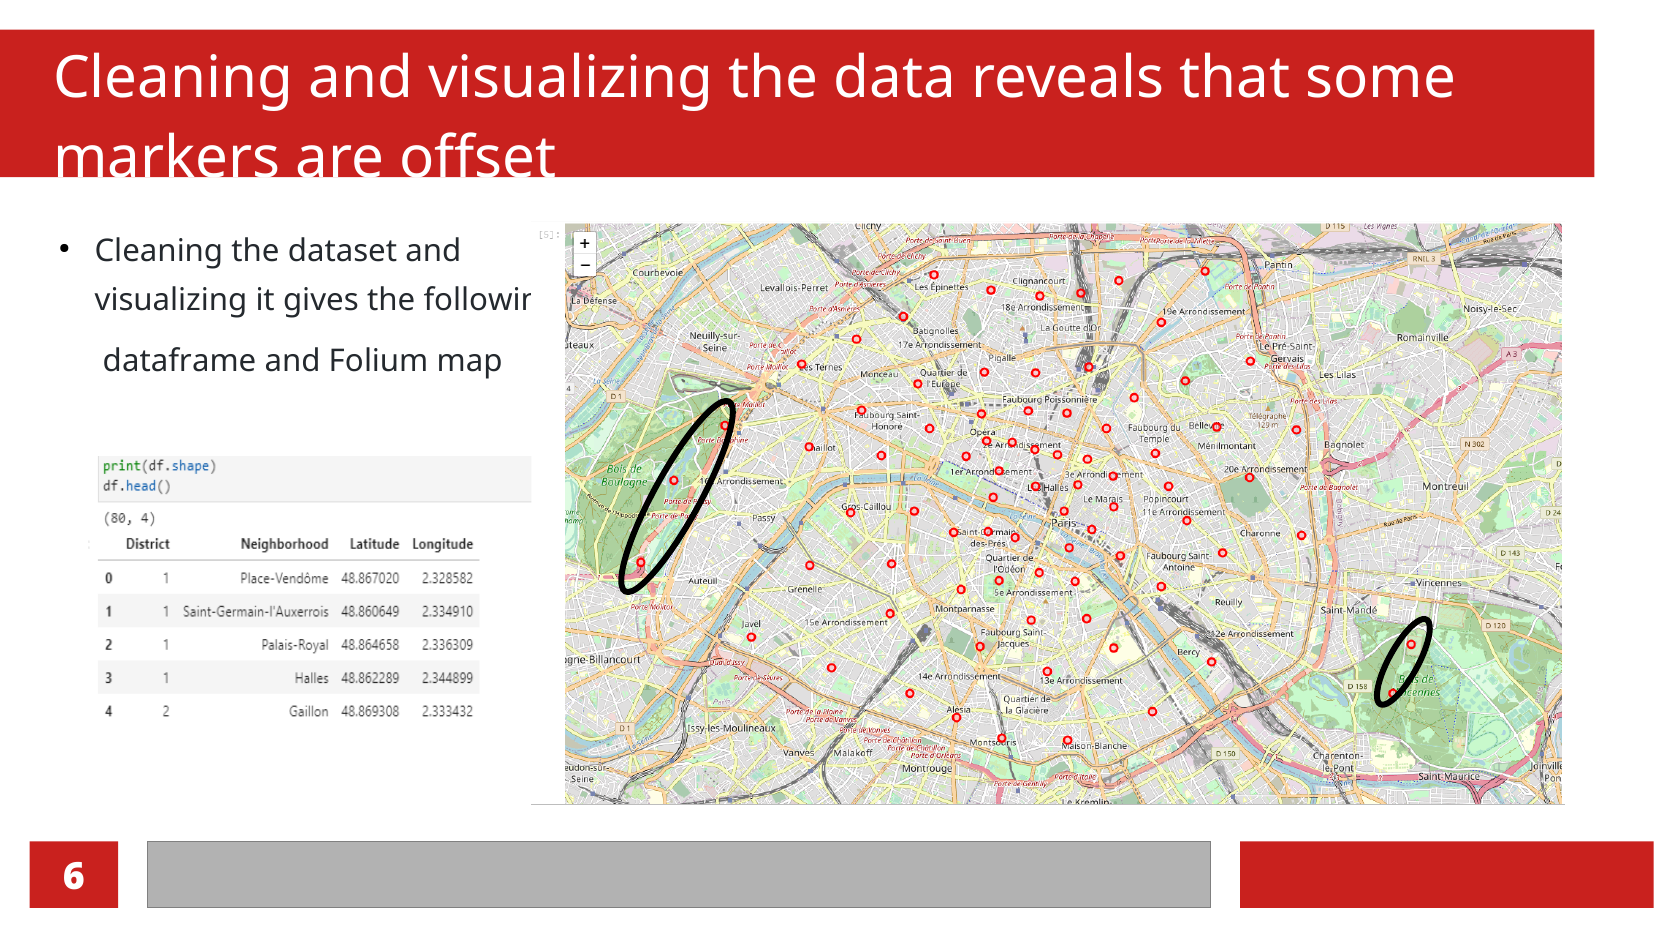

# Cleaning and visualizing the data reveals that some markers are offset
Cleaning the dataset and visualizing it gives the following dataframe and Folium map
6